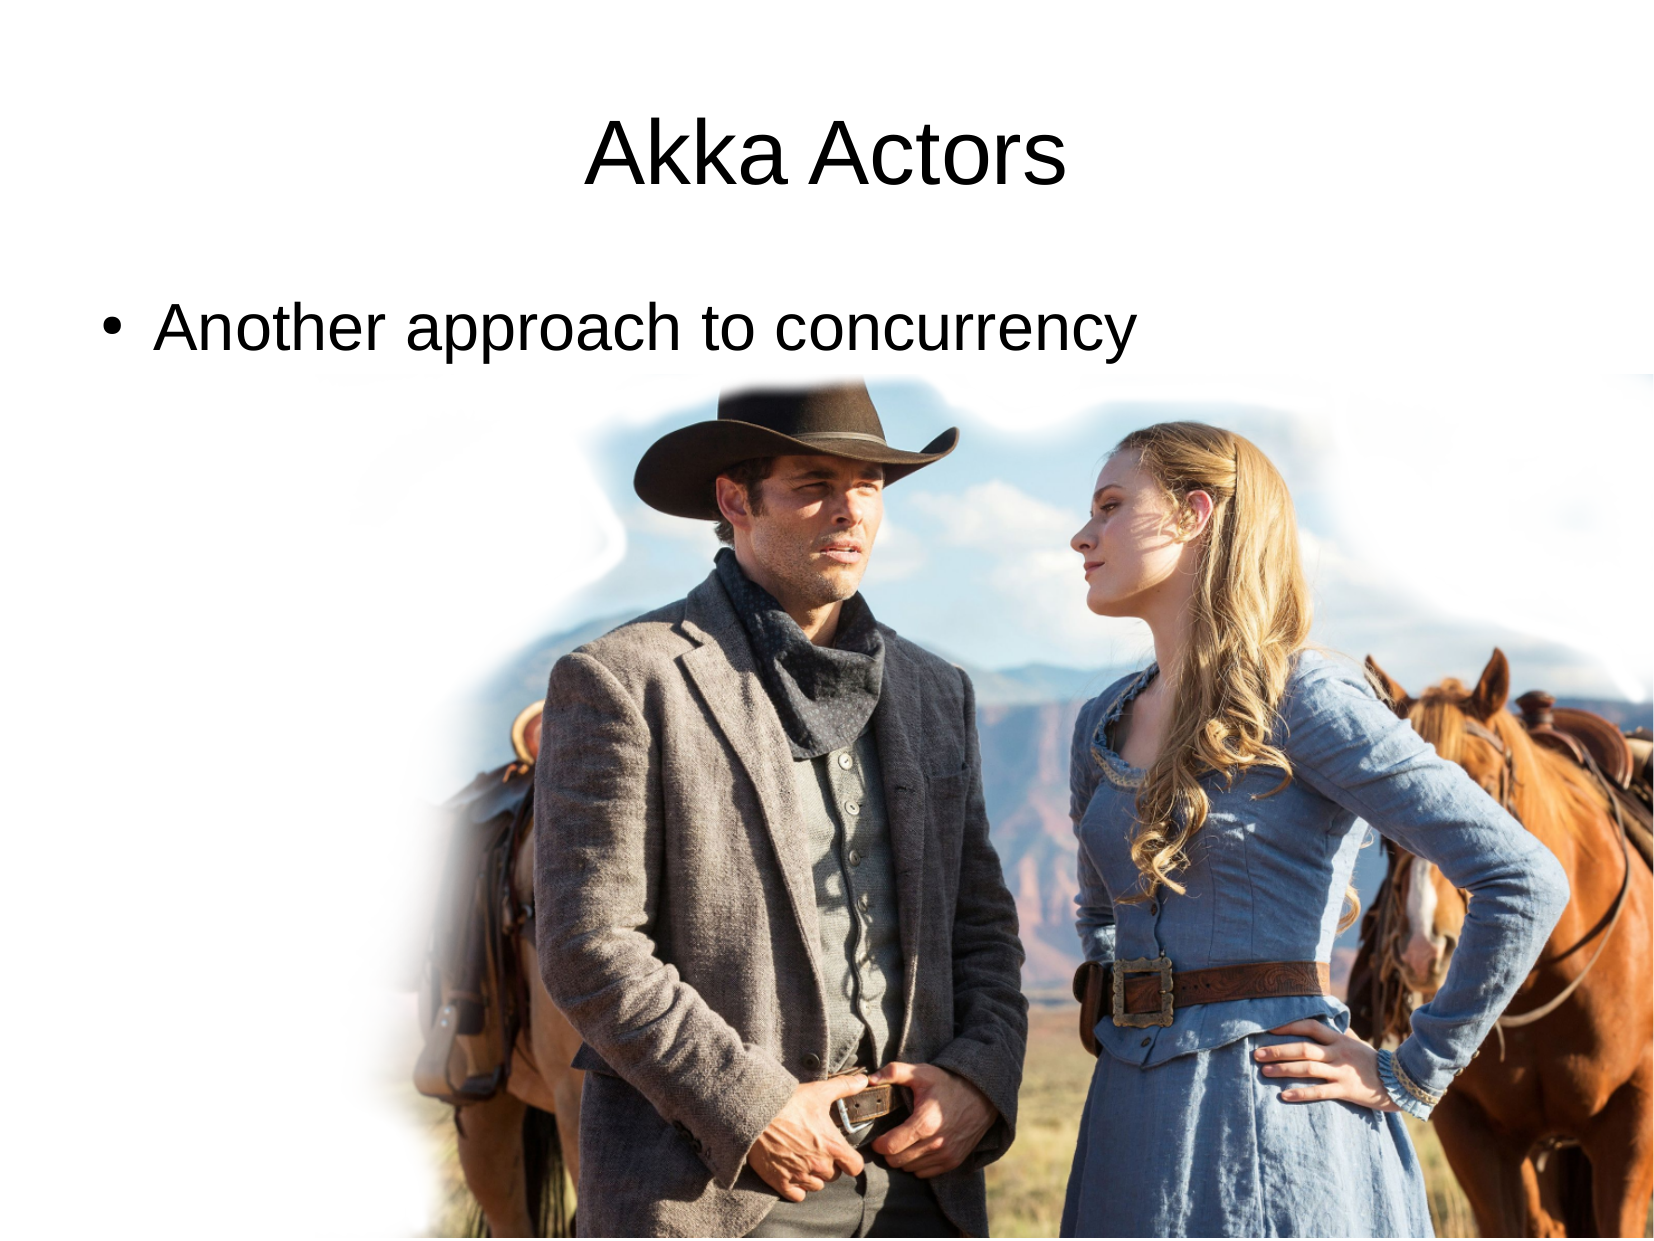

# Akka Actors
Another approach to concurrency